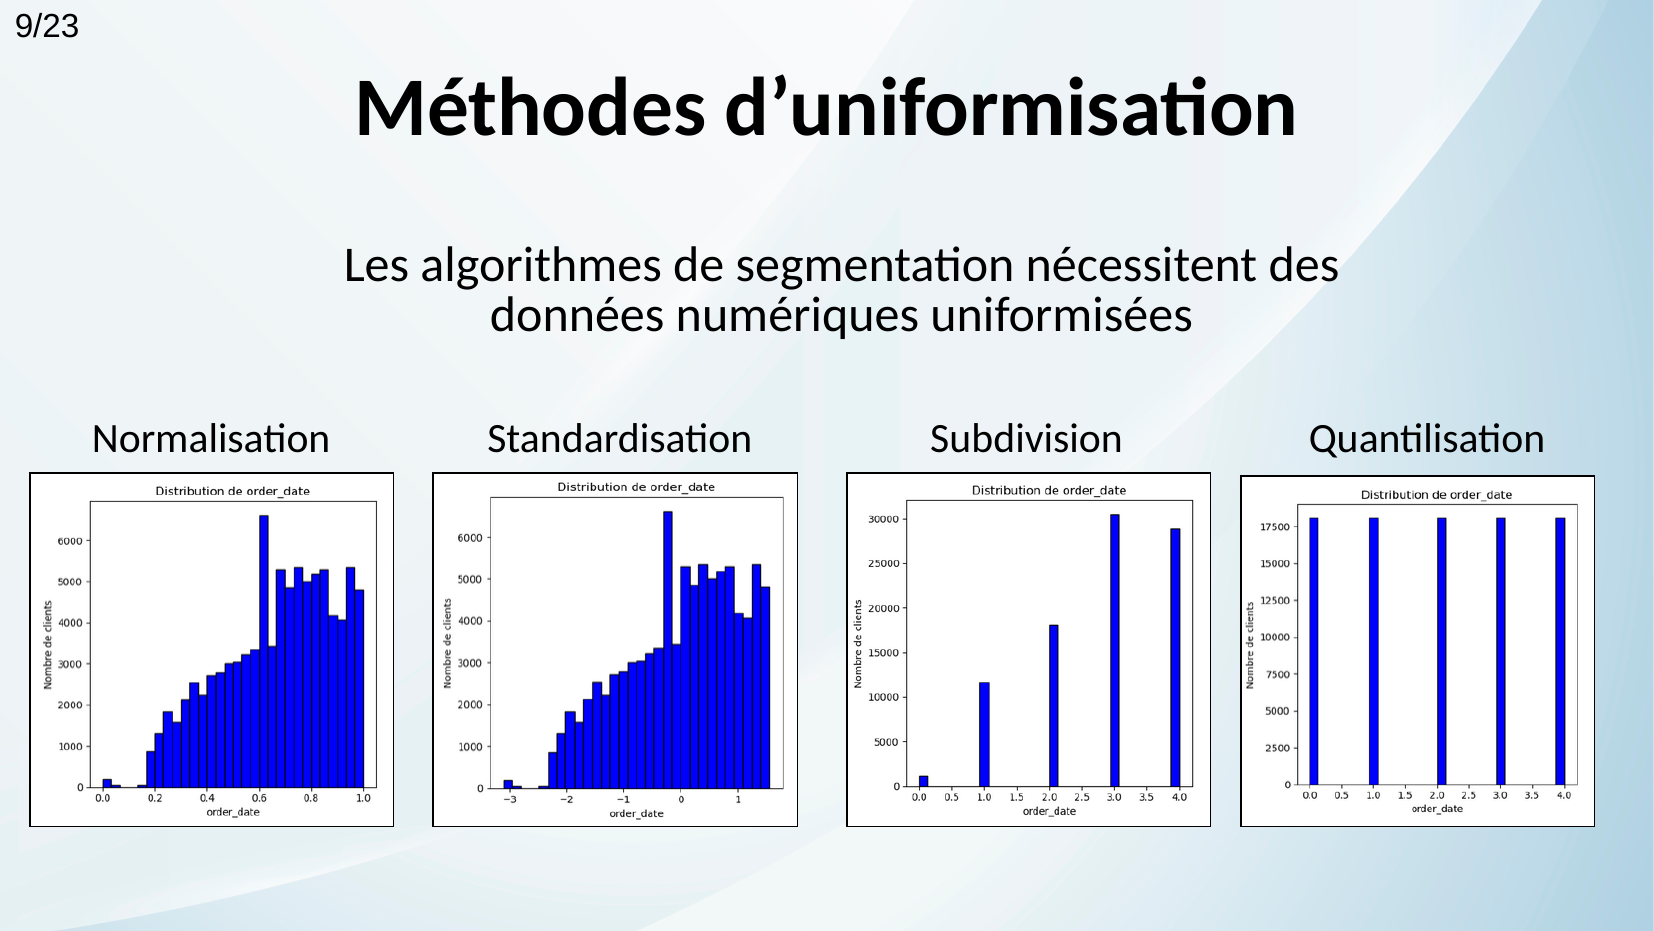

9/23
# Méthodes d’uniformisation
Les algorithmes de segmentation nécessitent des données numériques uniformisées
 Normalisation			Standardisation			Subdivision			 Quantilisation